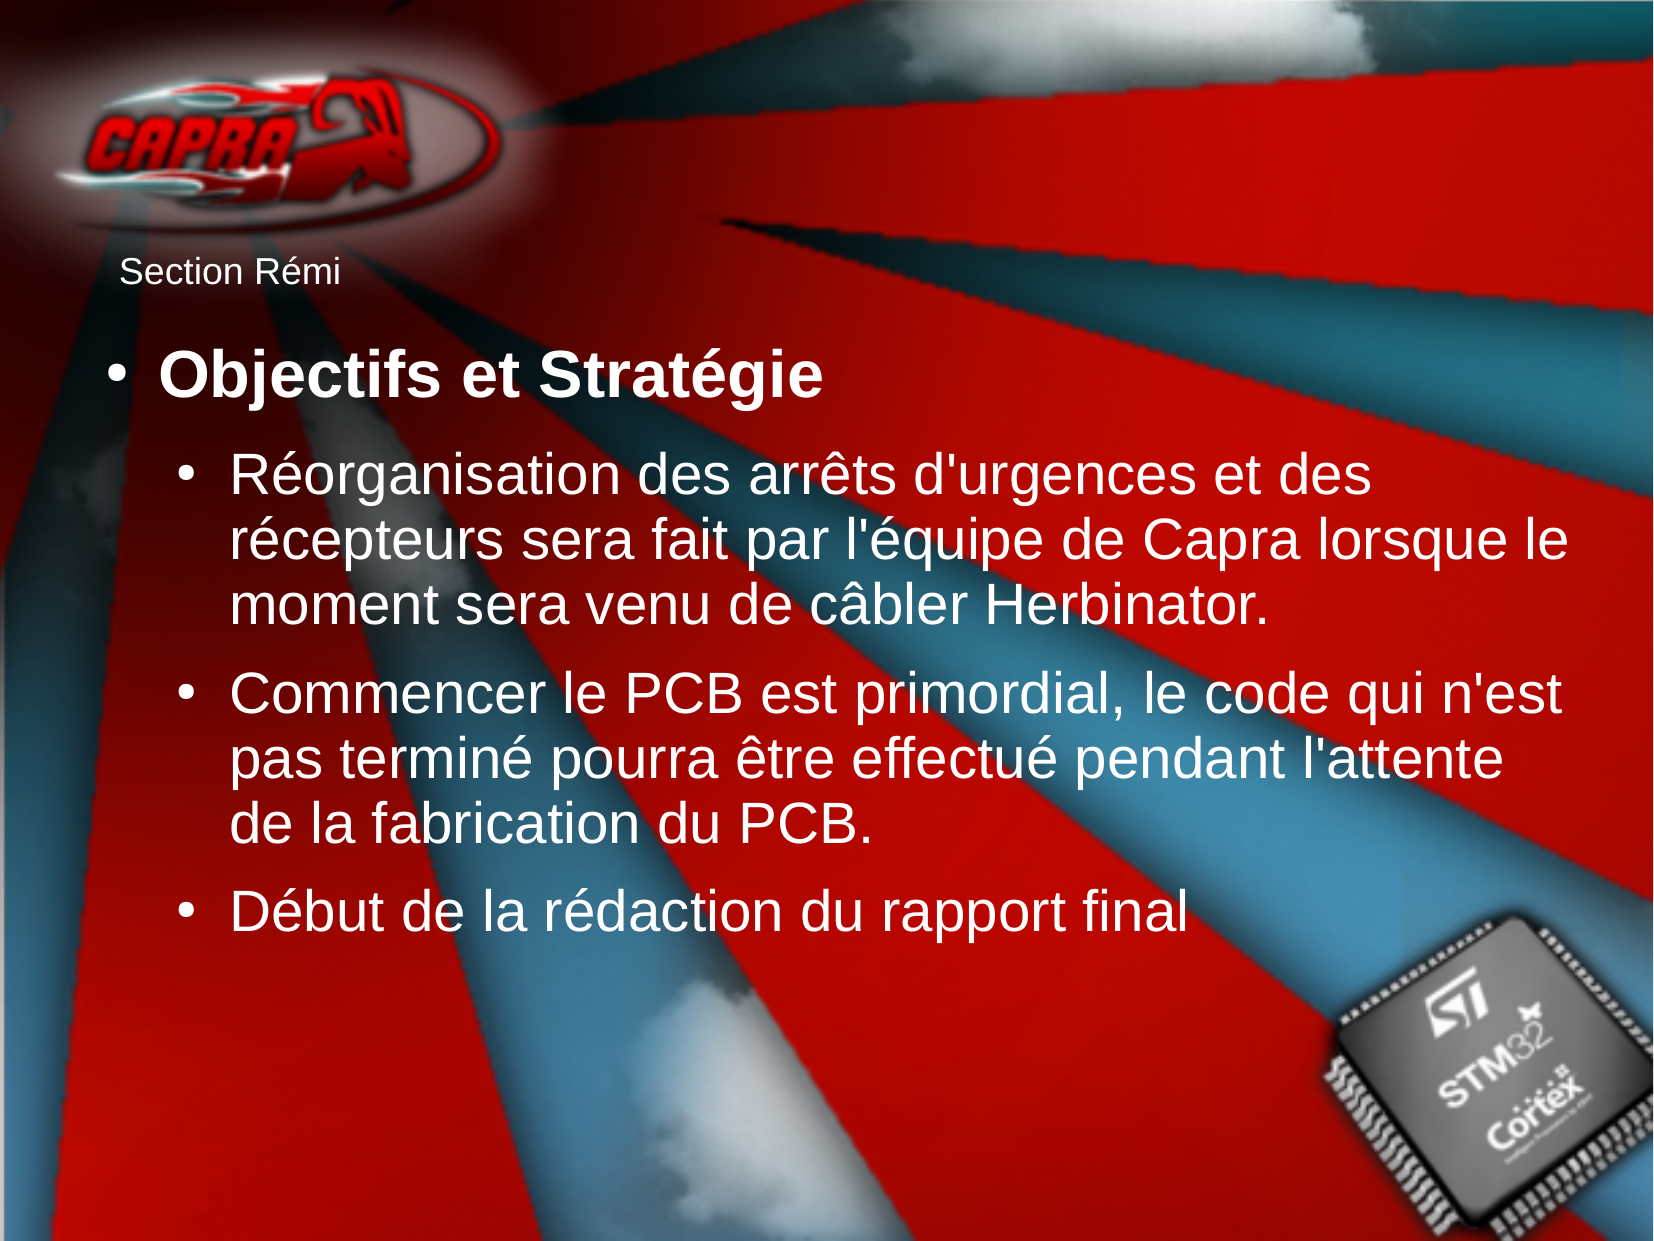

Section Rémi
# Objectifs et Stratégie
Réorganisation des arrêts d'urgences et des récepteurs sera fait par l'équipe de Capra lorsque le moment sera venu de câbler Herbinator.
Commencer le PCB est primordial, le code qui n'est pas terminé pourra être effectué pendant l'attente de la fabrication du PCB.
Début de la rédaction du rapport final